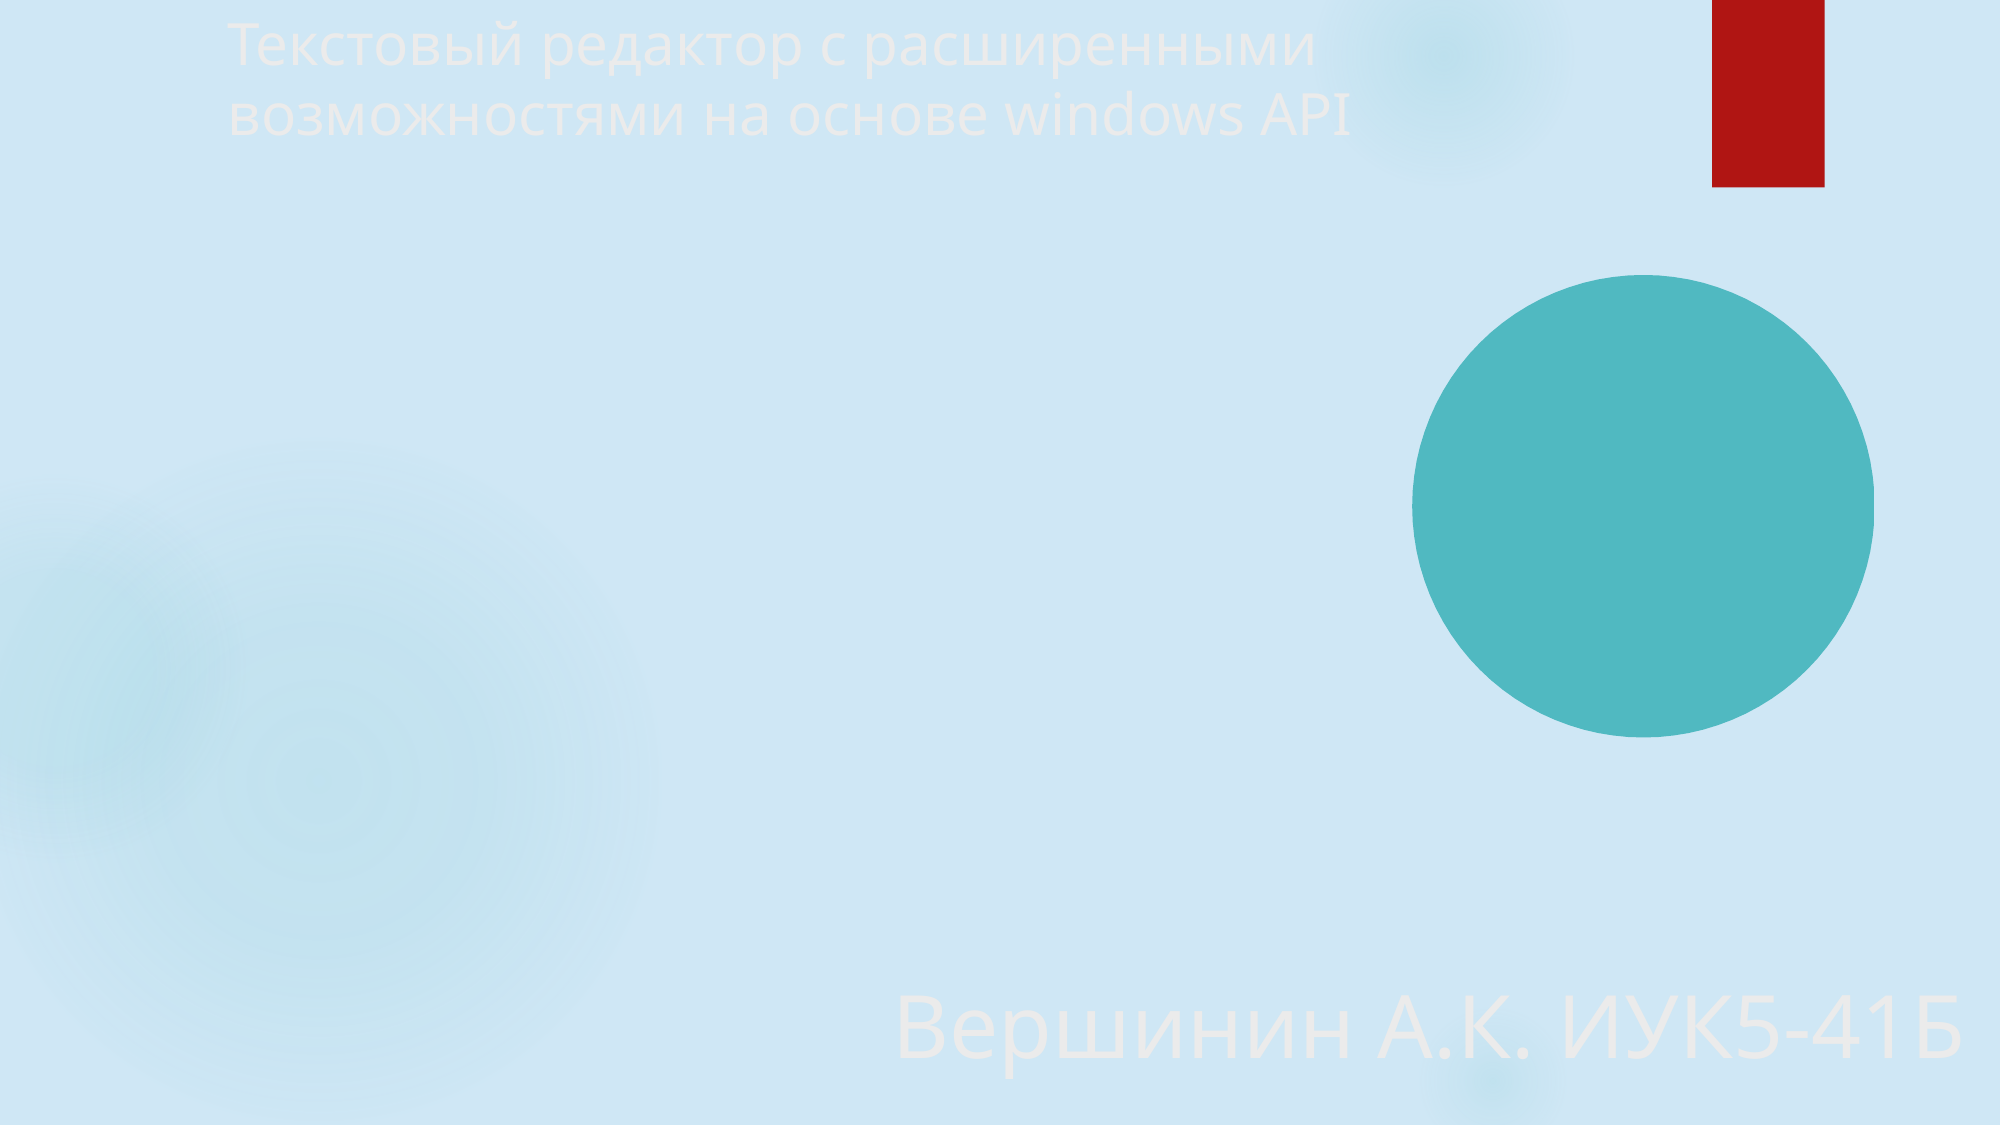

# Текстовый редактор с расширенными возможностями на основе windows API
Вершинин А.К. ИУК5-41Б